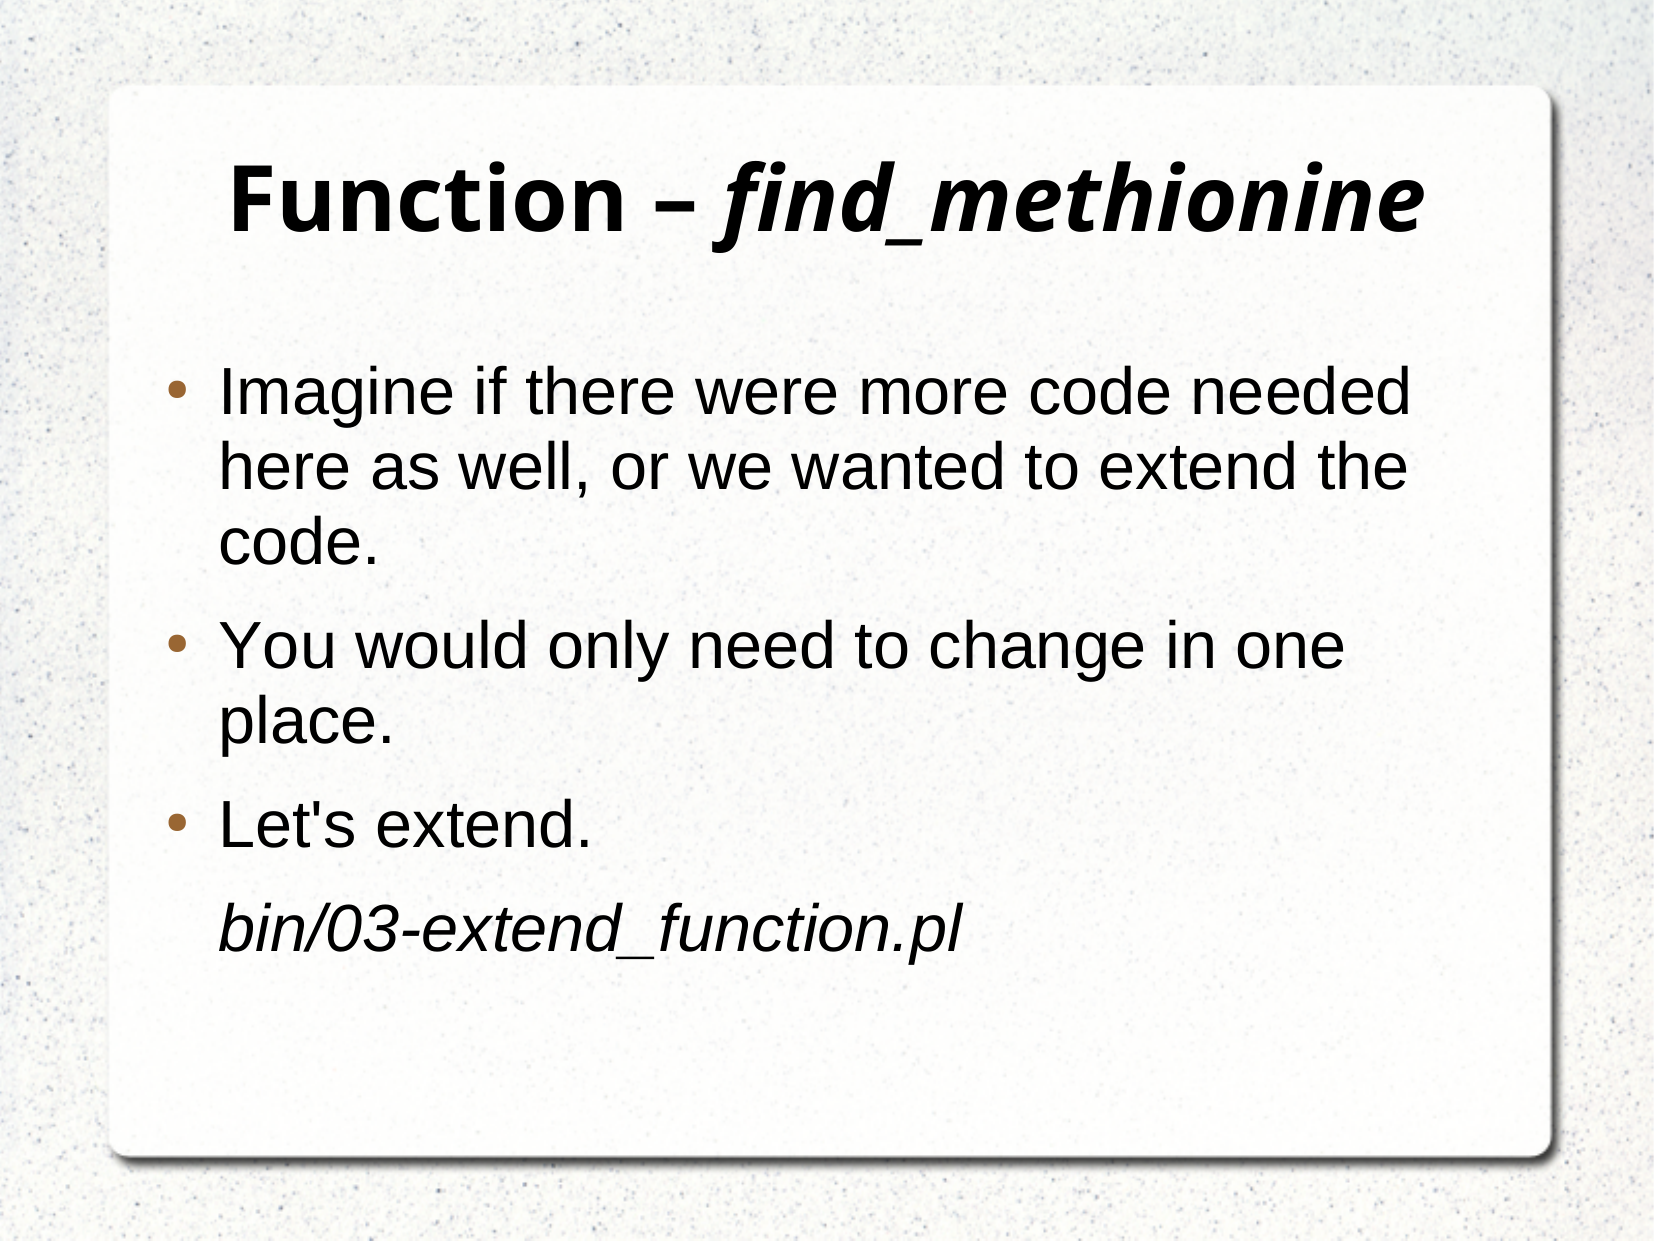

# Function – find_methionine
Imagine if there were more code needed here as well, or we wanted to extend the code.
You would only need to change in one place.
Let's extend.
bin/03-extend_function.pl